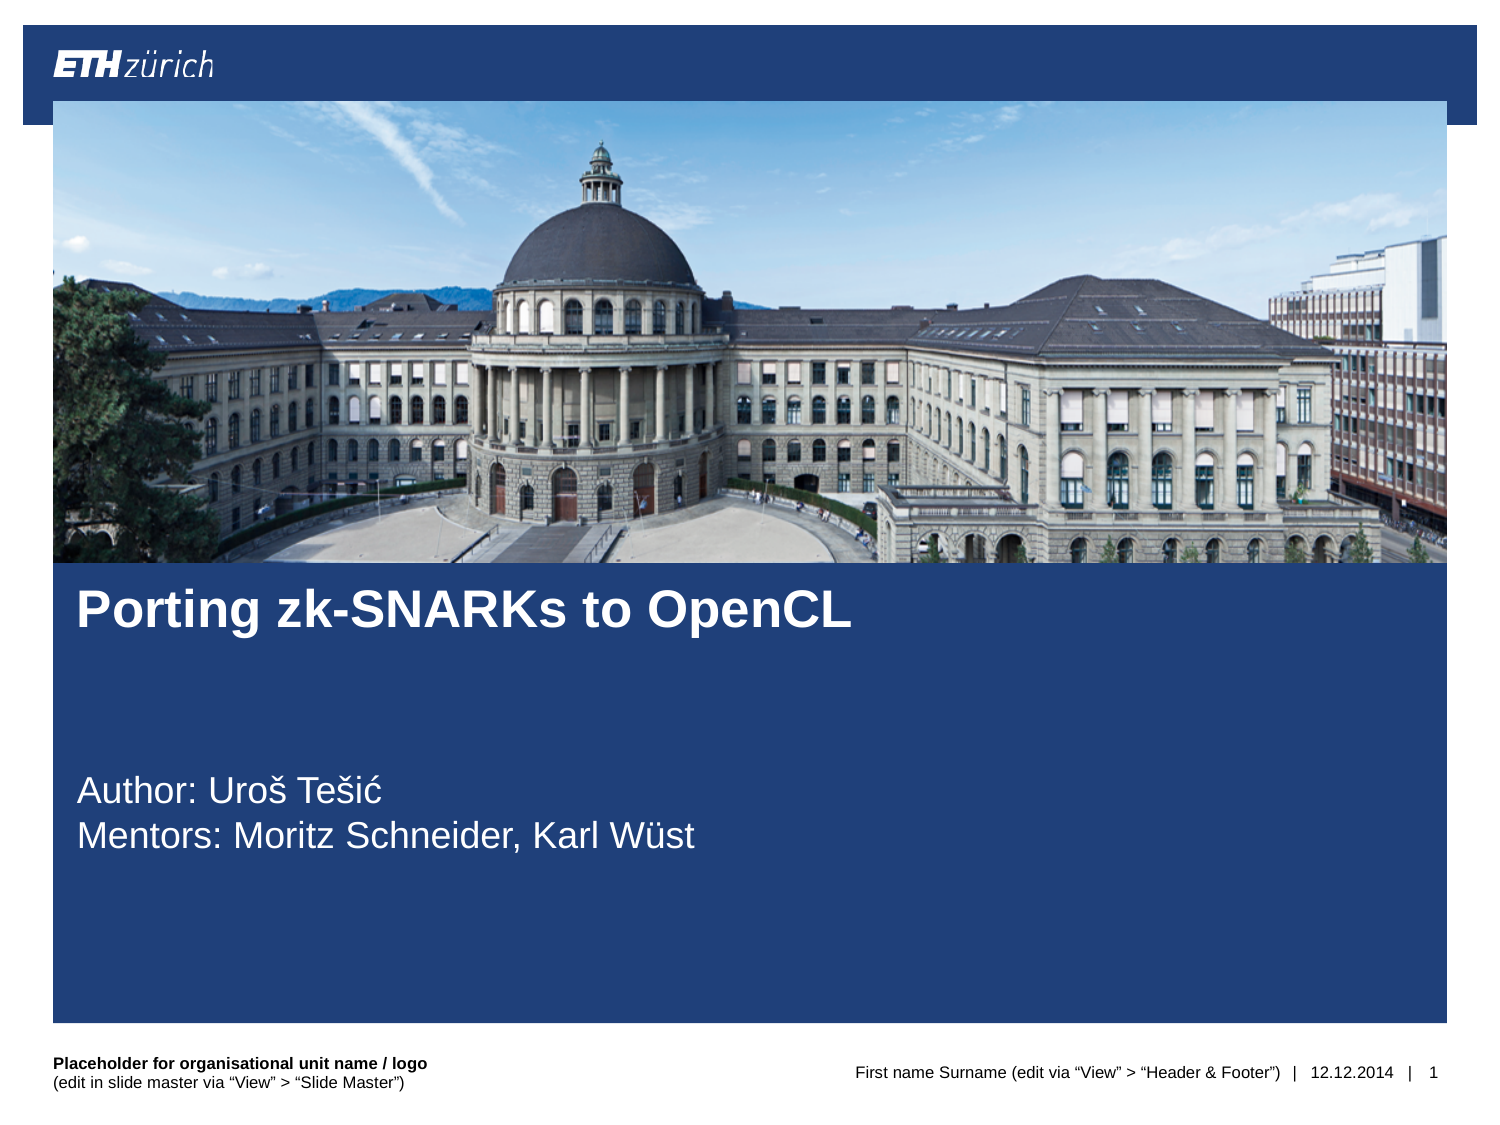

# Porting zk-SNARKs to OpenCL
Author: Uroš Tešić
Mentors: Moritz Schneider, Karl Wüst
First name Surname (edit via “View” > “Header & Footer”)
12.12.2014
1